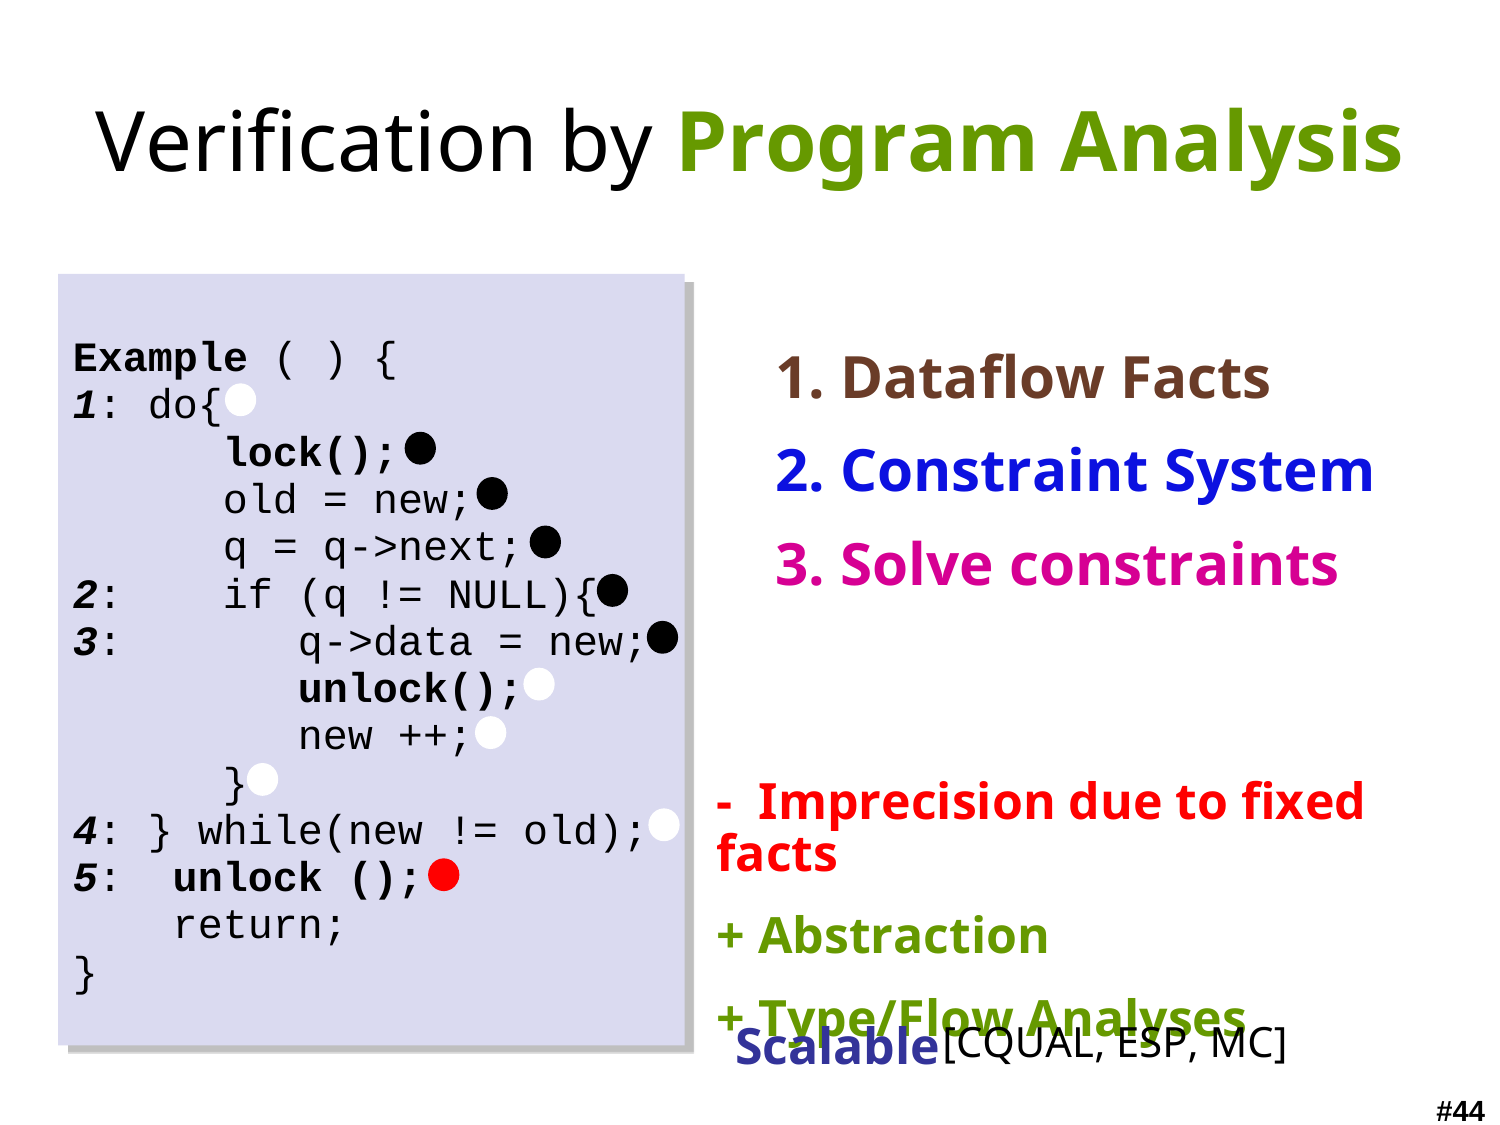

# Verification by Program Analysis
Example ( ) {
1: do{
 lock();
 old = new;
	q = q->next;
2: if (q != NULL){
3: 	 q->data = new;
	 unlock();
 new ++;
 }
4: } while(new != old);
5: unlock ();
 return;
}
1. Dataflow Facts
2. Constraint System
3. Solve constraints
- Imprecision due to fixed facts
+ Abstraction
+ Type/Flow Analyses
[CQUAL, ESP, MC]
Scalable
44